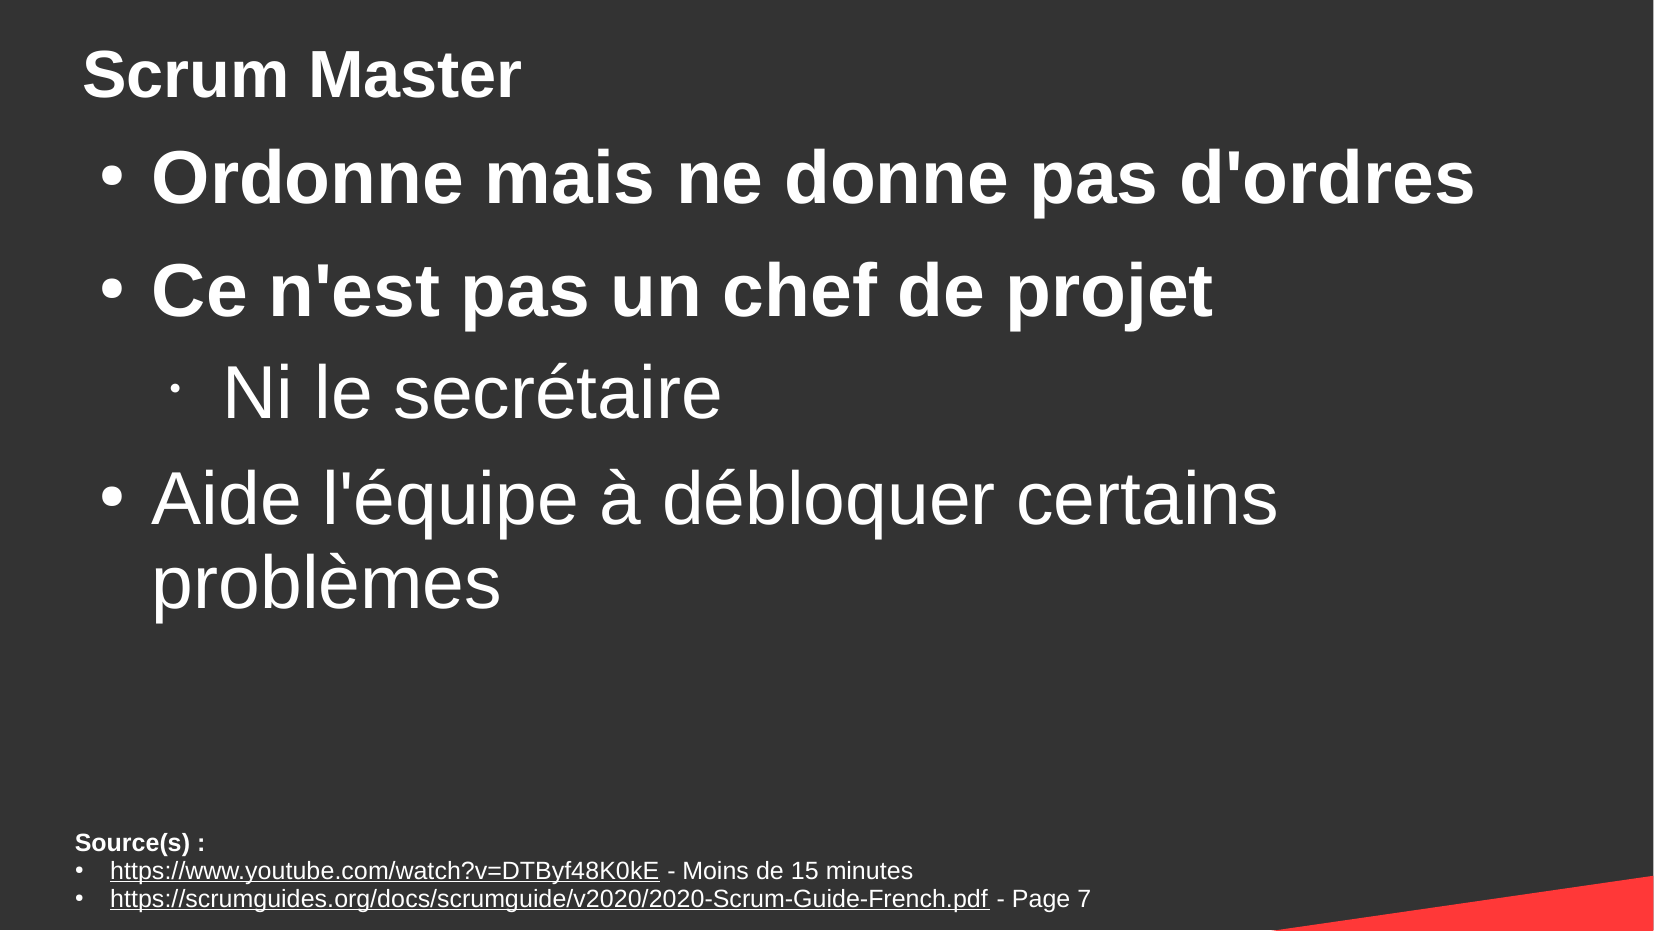

# Scrum Master
Ordonne mais ne donne pas d'ordres
Ce n'est pas un chef de projet
Ni le secrétaire
Aide l'équipe à débloquer certains problèmes
Source(s) :
https://www.youtube.com/watch?v=DTByf48K0kE - Moins de 15 minutes
https://scrumguides.org/docs/scrumguide/v2020/2020-Scrum-Guide-French.pdf - Page 7